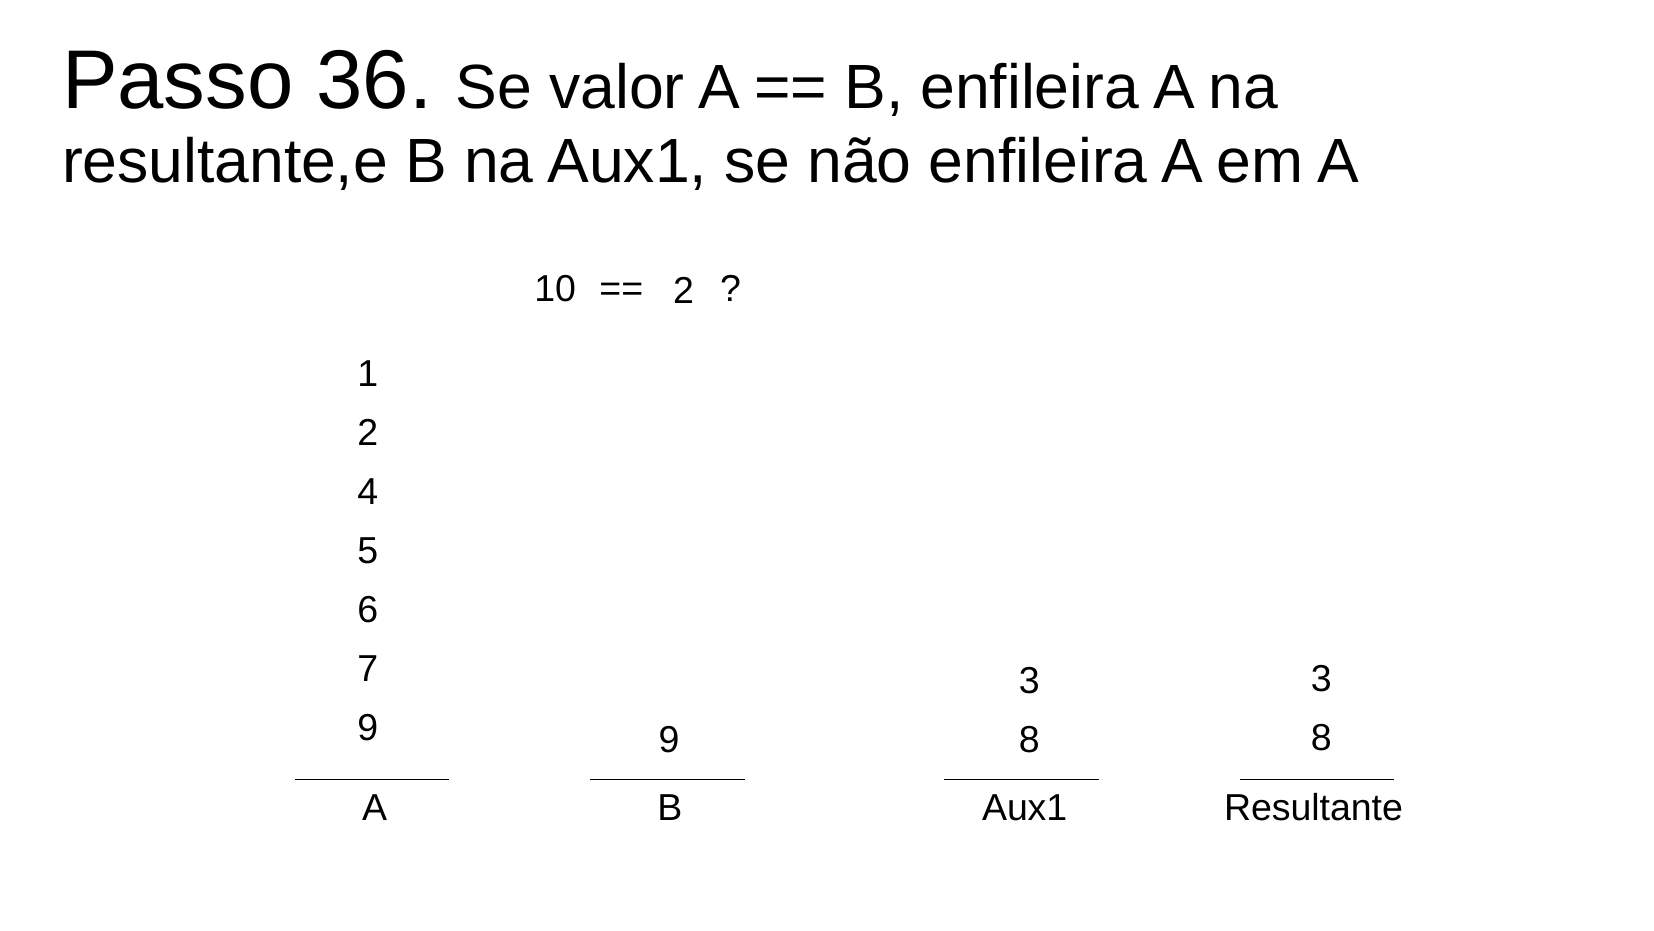

Passo 36. Se valor A == B, enfileira A na resultante,e B na Aux1, se não enfileira A em A
10
==
?
2
1
2
4
5
6
7
3
3
9
8
9
8
A
B
Aux1
Resultante